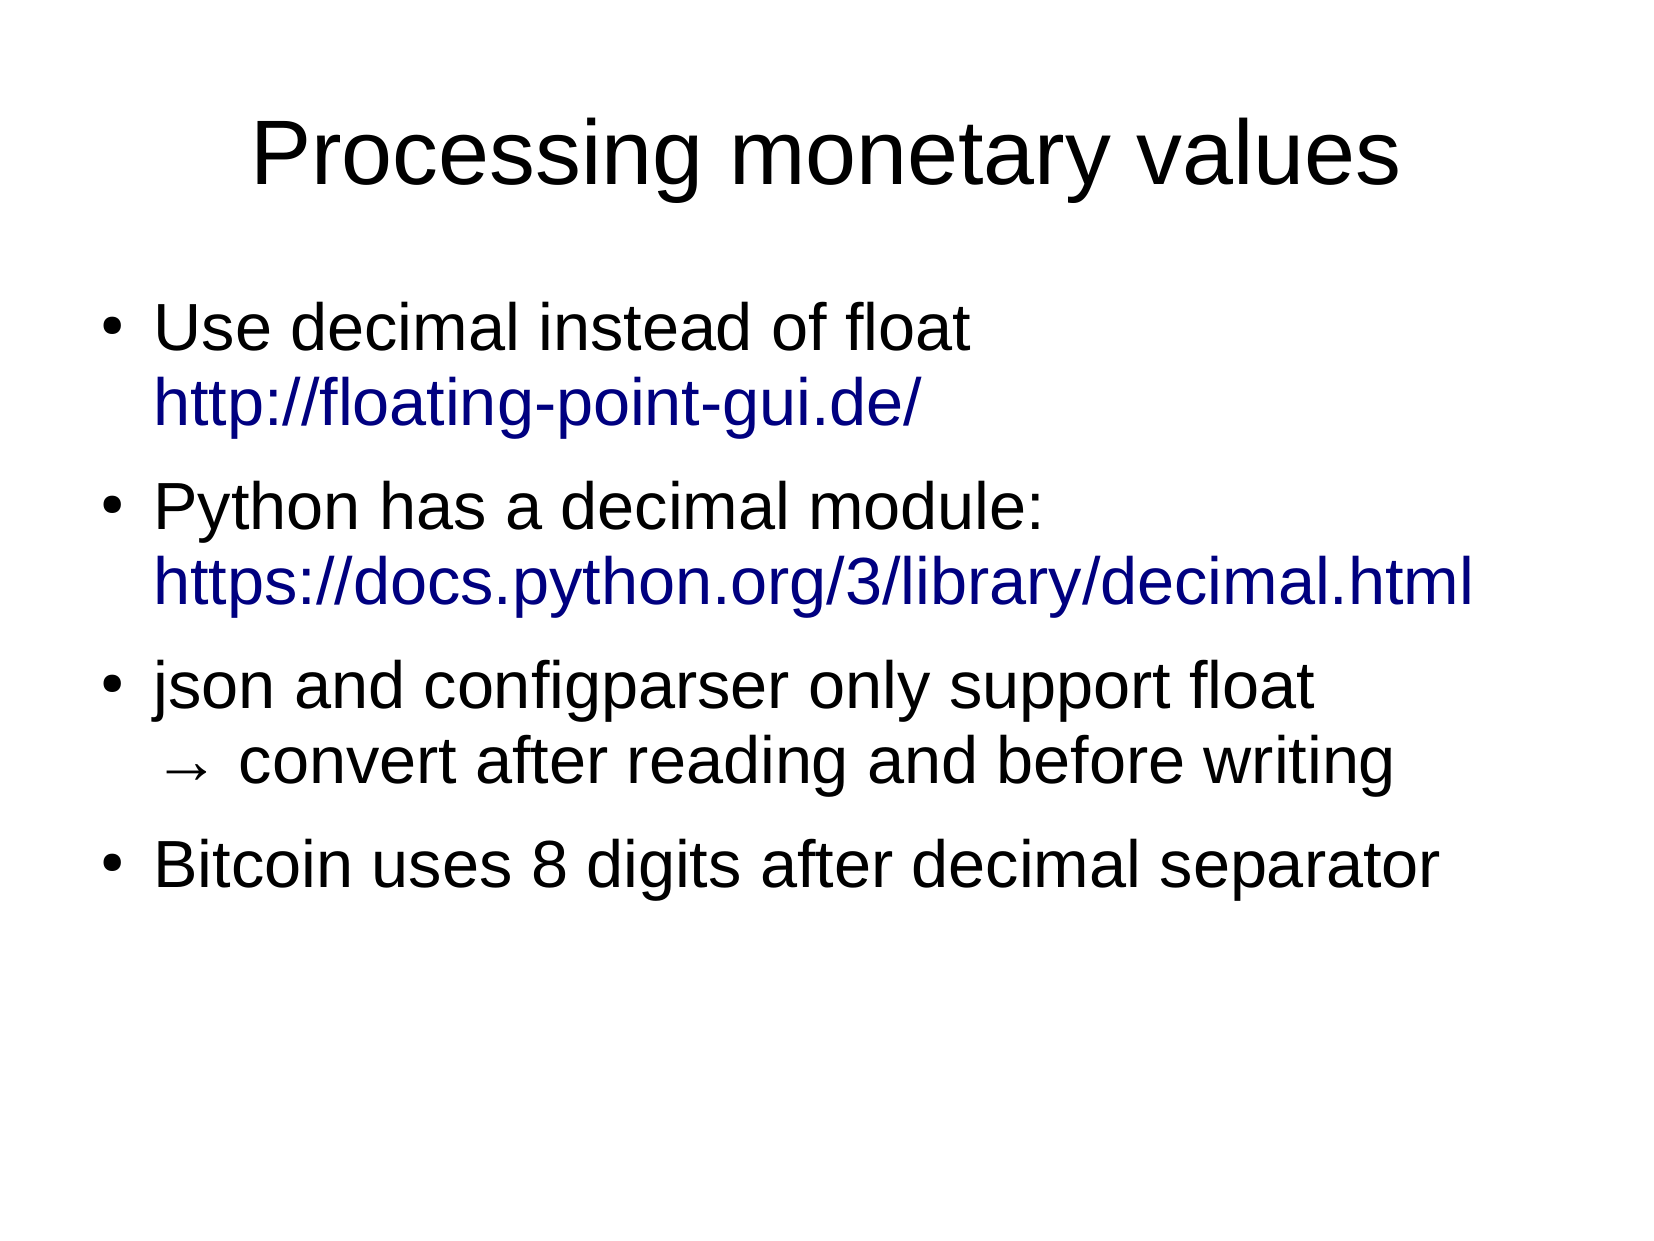

# Processing monetary values
Use decimal instead of float
http://floating-point-gui.de/
Python has a decimal module:
https://docs.python.org/3/library/decimal.html
json and configparser only support float
→ convert after reading and before writing
Bitcoin uses 8 digits after decimal separator